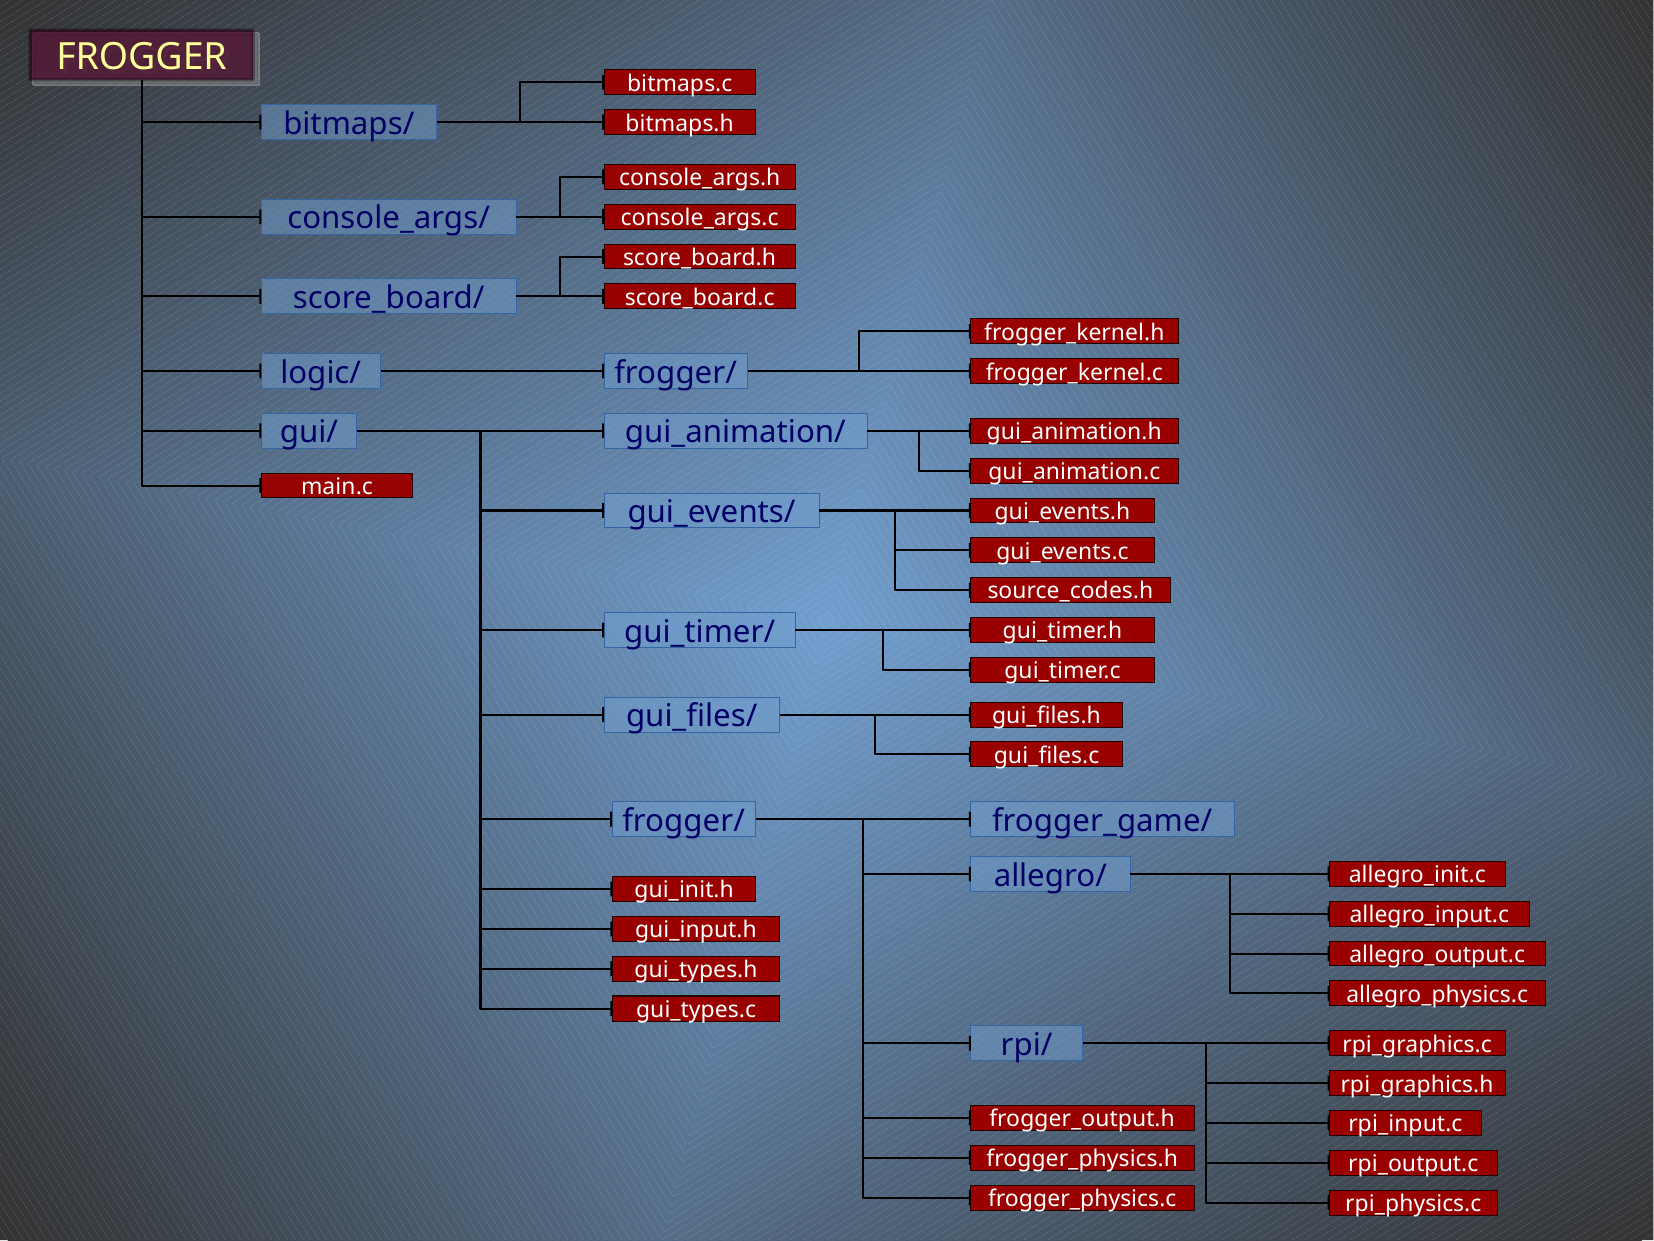

FROGGER
bitmaps.c
bitmaps/
bitmaps.h
console_args.h
console_args/
console_args.c
score_board.h
score_board/
score_board.c
frogger_kernel.h
logic/
frogger/
frogger_kernel.c
gui/
gui_animation/
gui_animation.h
gui_animation.c
main.c
gui_events/
gui_events.h
gui_events.c
source_codes.h
gui_timer/
gui_timer.h
gui_timer.c
gui_files/
gui_files.h
gui_files.c
frogger/
frogger_game/
allegro/
allegro_init.c
gui_init.h
gui_init.h
allegro_input.c
gui_input.h
gui_input.h
allegro_output.c
gui_types.h
gui_types.h
allegro_physics.c
gui_types.c
gui_types.c
rpi/
rpi_graphics.c
rpi_graphics.h
frogger_output.h
rpi_input.c
frogger_physics.h
rpi_output.c
frogger_physics.c
rpi_physics.c